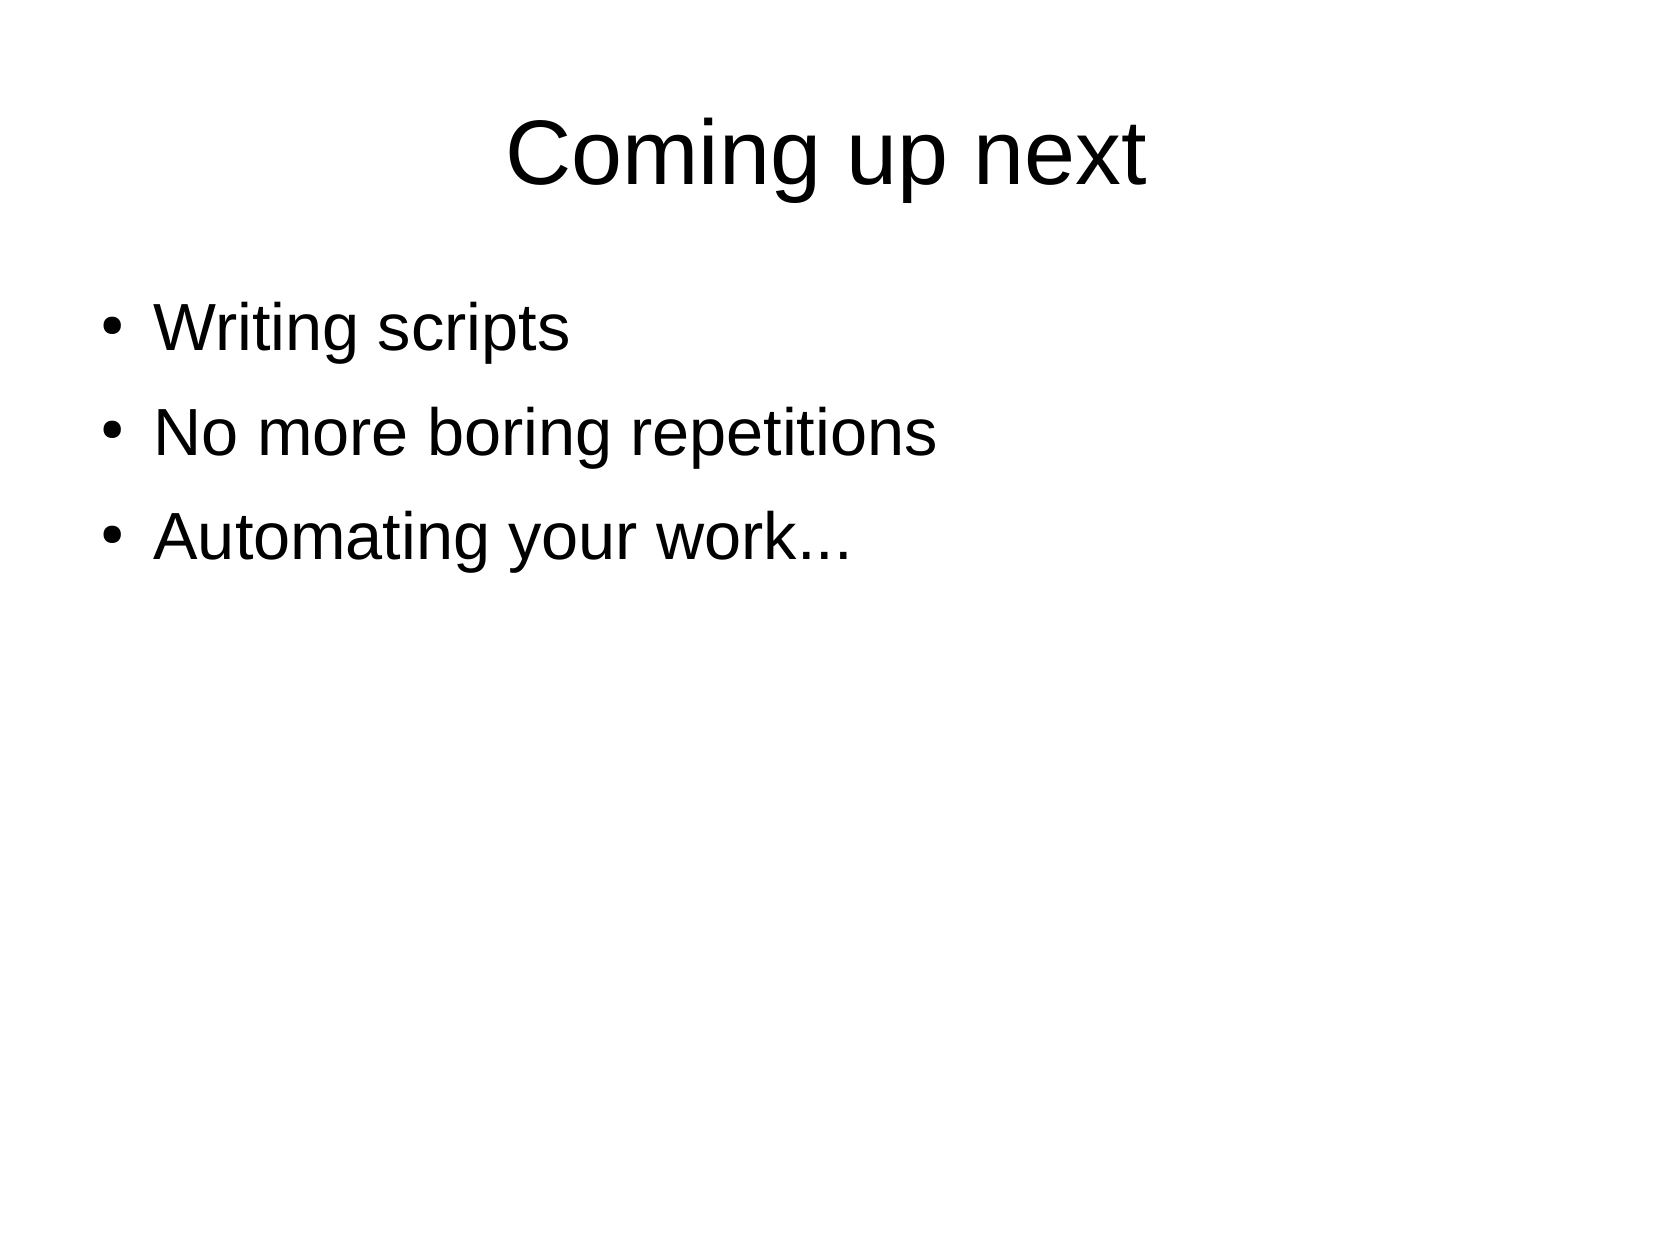

# Coming up next
Writing scripts
No more boring repetitions
Automating your work...